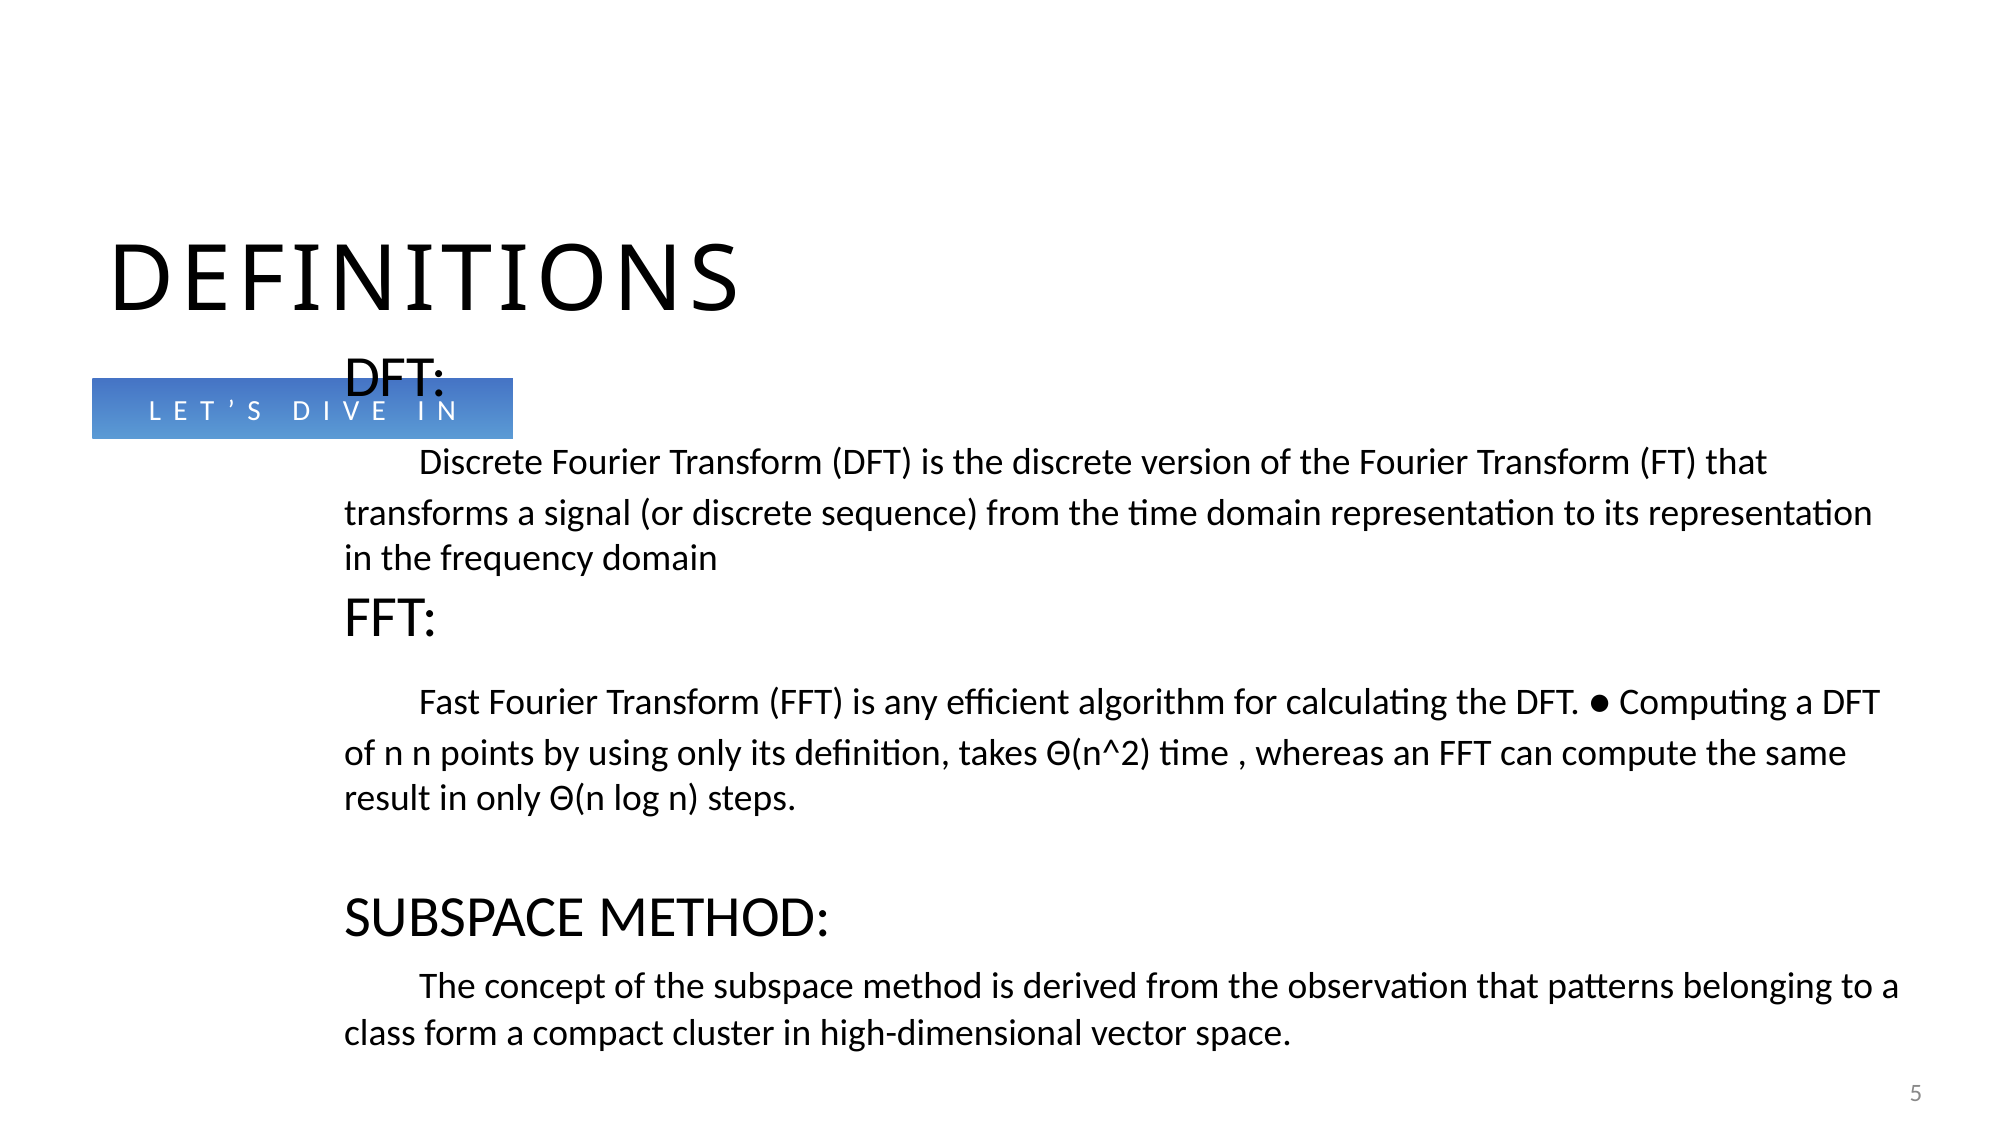

# definitions
DFT:
	Discrete Fourier Transform (DFT) is the discrete version of the Fourier Transform (FT) that transforms a signal (or discrete sequence) from the time domain representation to its representation in the frequency domain
FFT:
	Fast Fourier Transform (FFT) is any efficient algorithm for calculating the DFT. ● Computing a DFT of n n points by using only its definition, takes Θ(n^2) time , whereas an FFT can compute the same result in only Θ(n log n) steps.
SUBSPACE METHOD:
	The concept of the subspace method is derived from the observation that patterns belonging to a class form a compact cluster in high-dimensional vector space.
Let’s Dive In